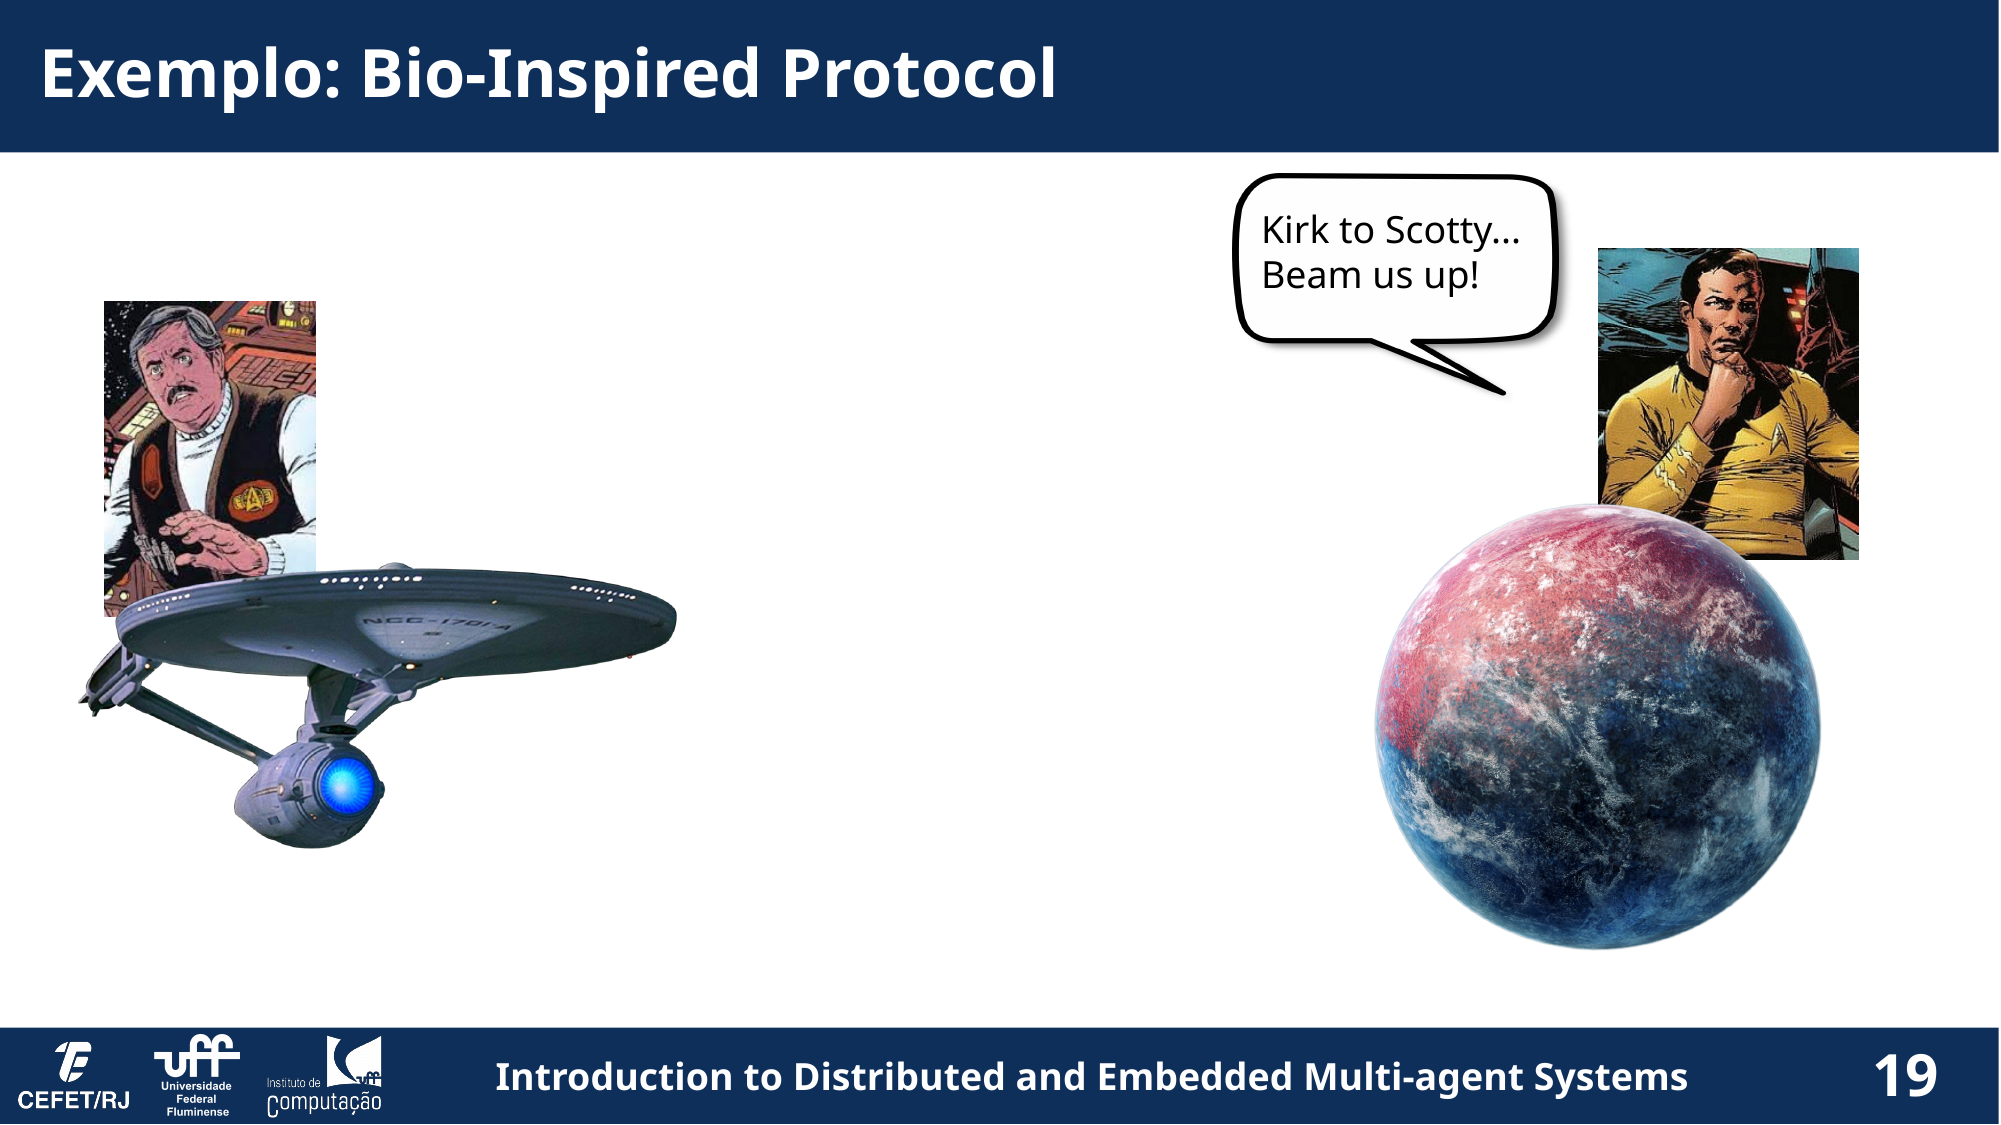

Exemplo: Bio-Inspired Protocol
Kirk to Scotty...
Beam us up!